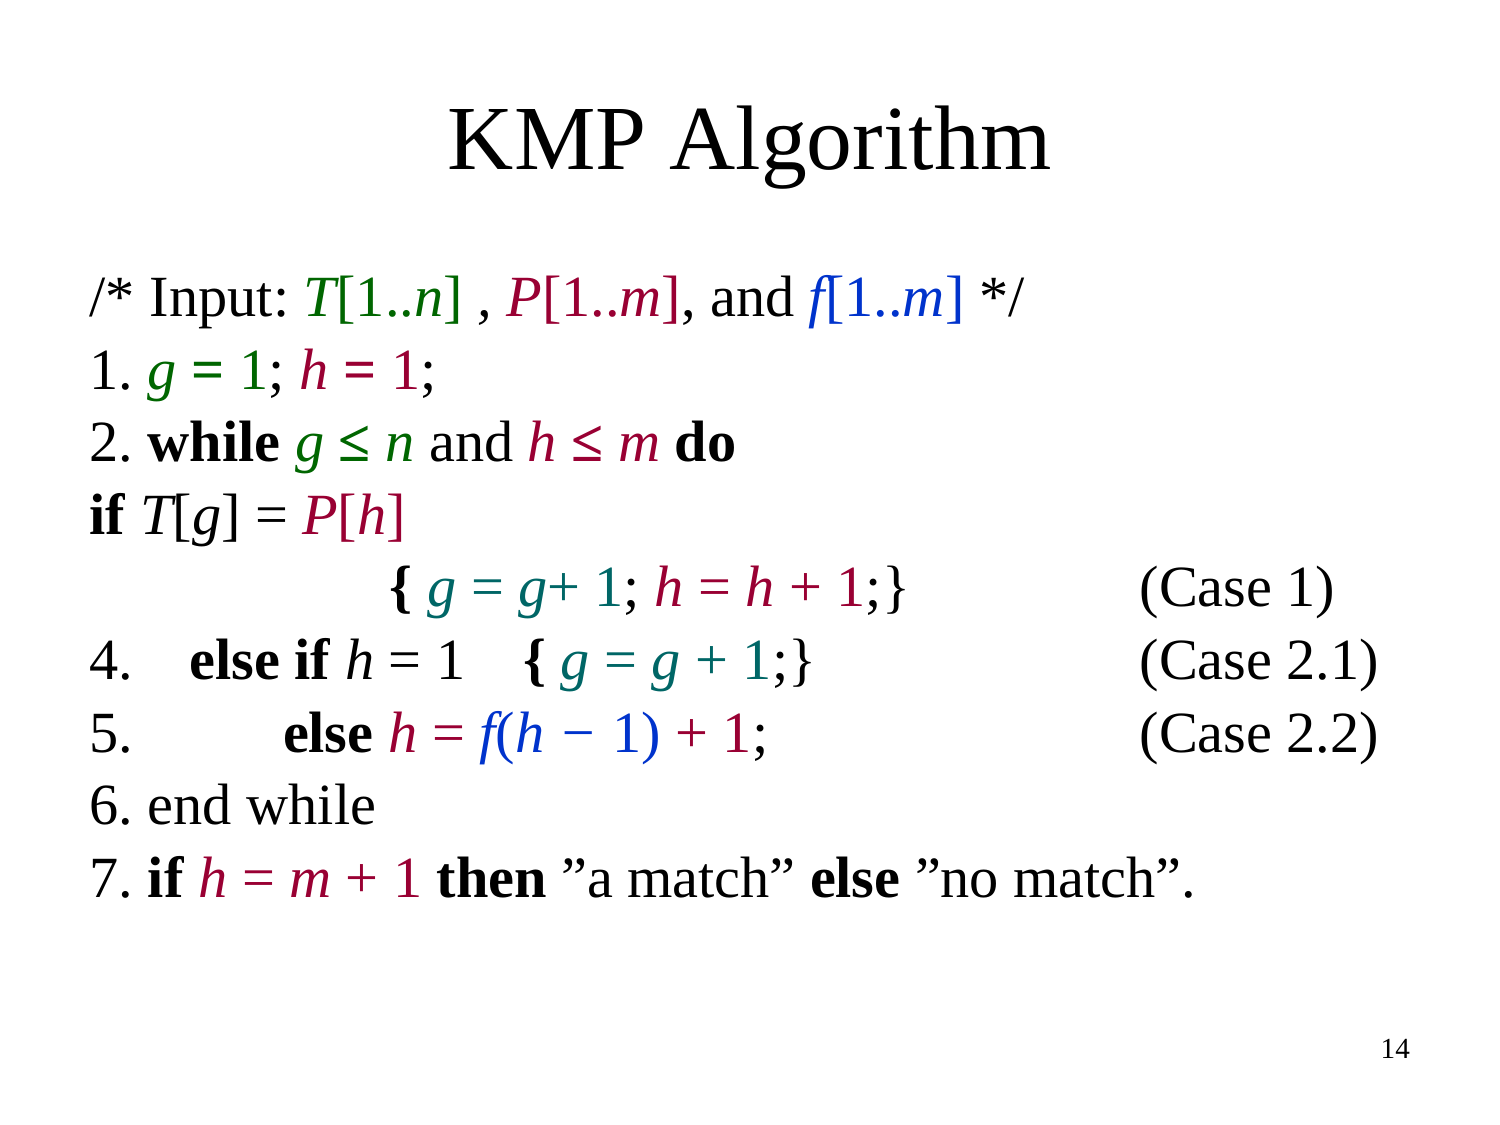

# KMP Algorithm
/* Input: T[1..n] , P[1..m], and f[1..m] */
1. g = 1; h = 1;
2. while g ≤ n and h ≤ m do
if T[g] = P[h]
			{ g = g+ 1; h = h + 1;}		(Case 1)
4. 	else if h = 1 { g = g + 1;}			(Case 2.1)
5. 		 else h = f(h − 1) + 1;			(Case 2.2)
6. end while
7. if h = m + 1 then ”a match” else ”no match”.
14